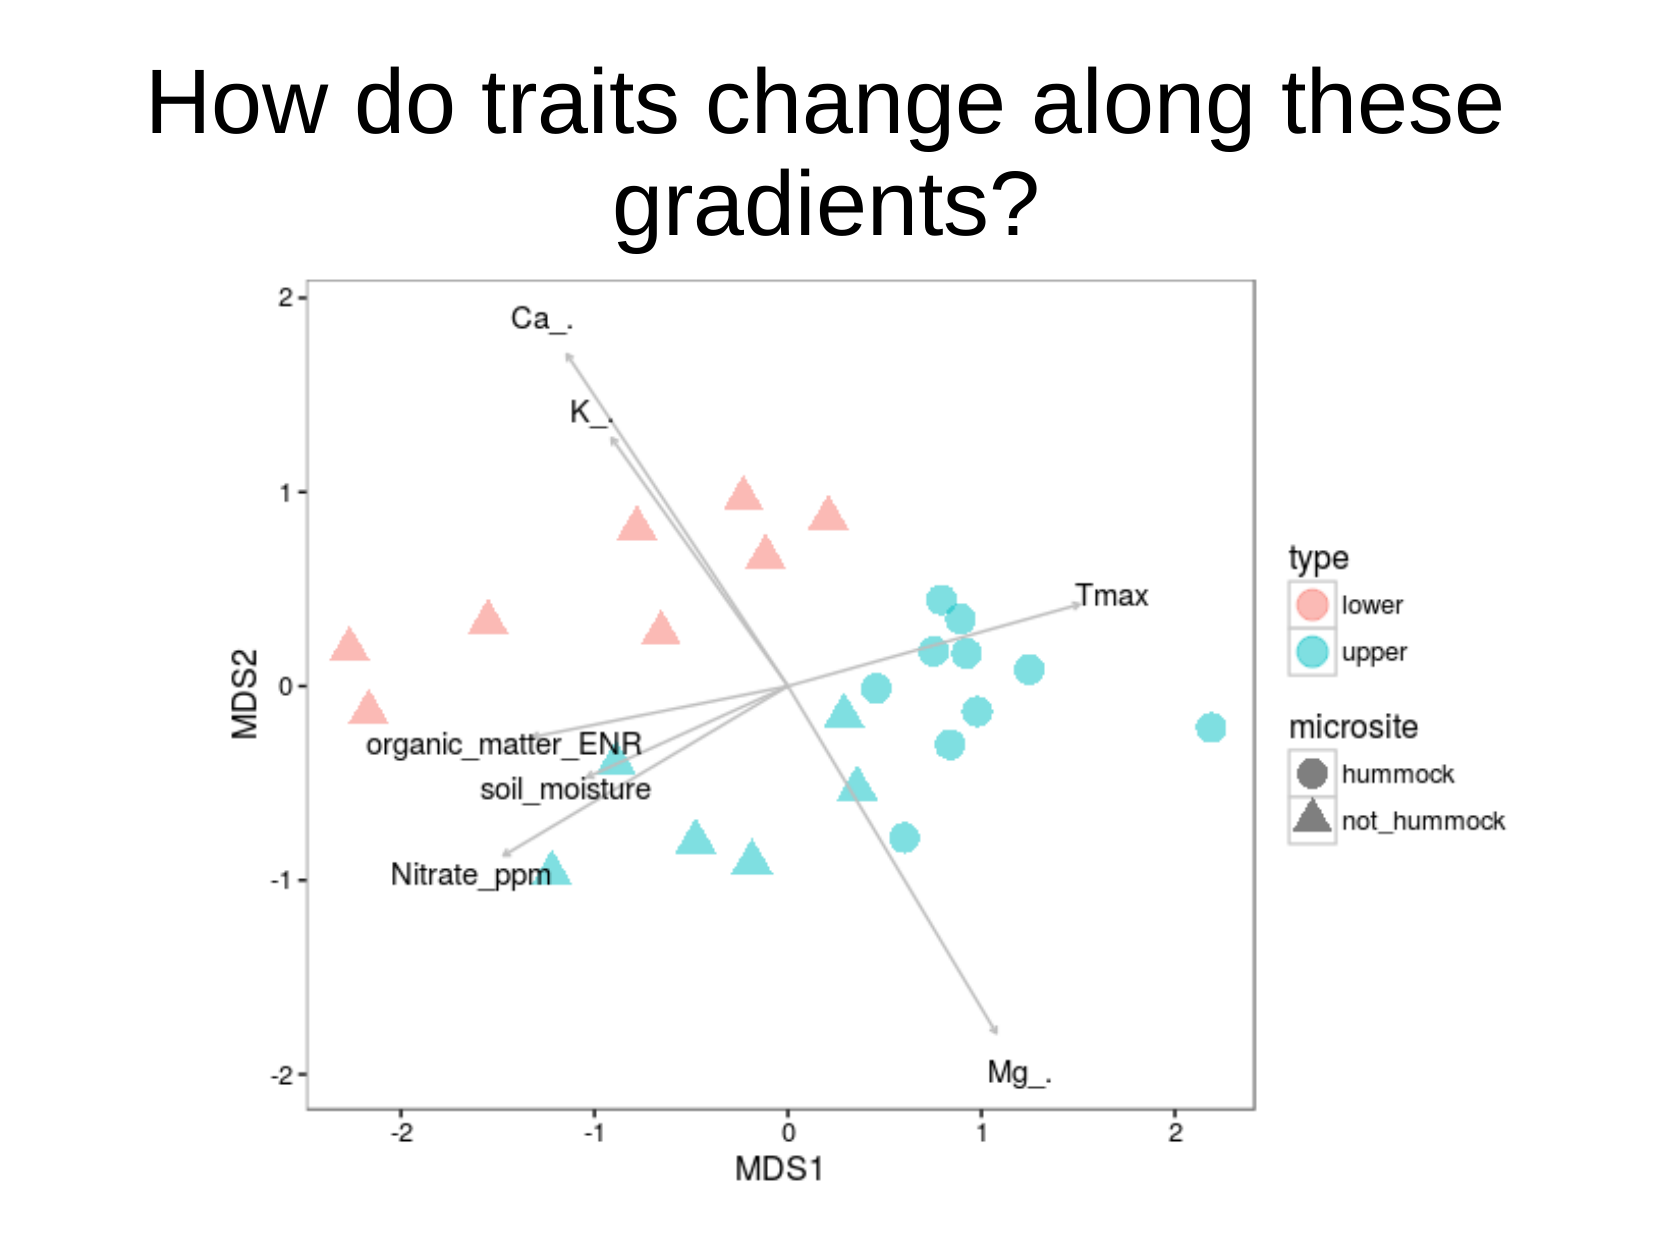

# How do traits change along these gradients?